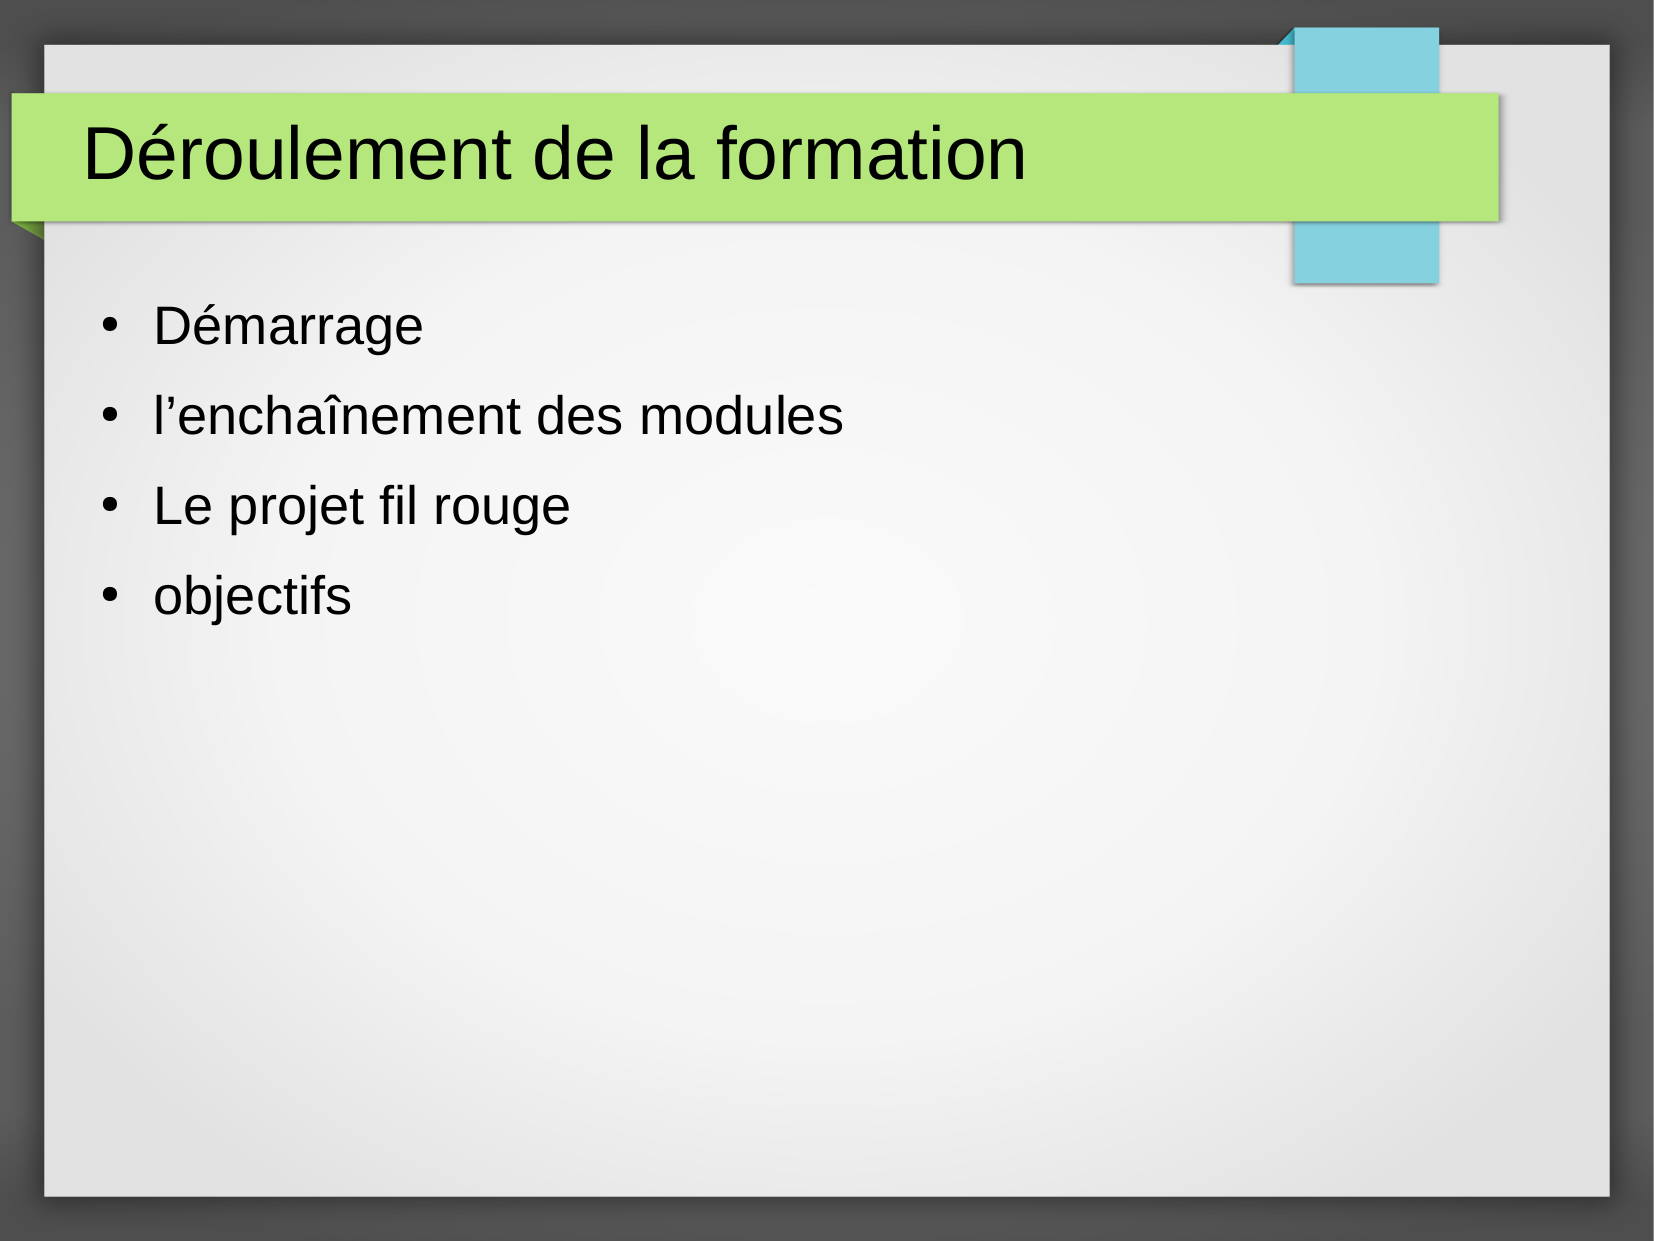

# Déroulement de la formation
Démarrage
l’enchaînement des modules
Le projet fil rouge
objectifs